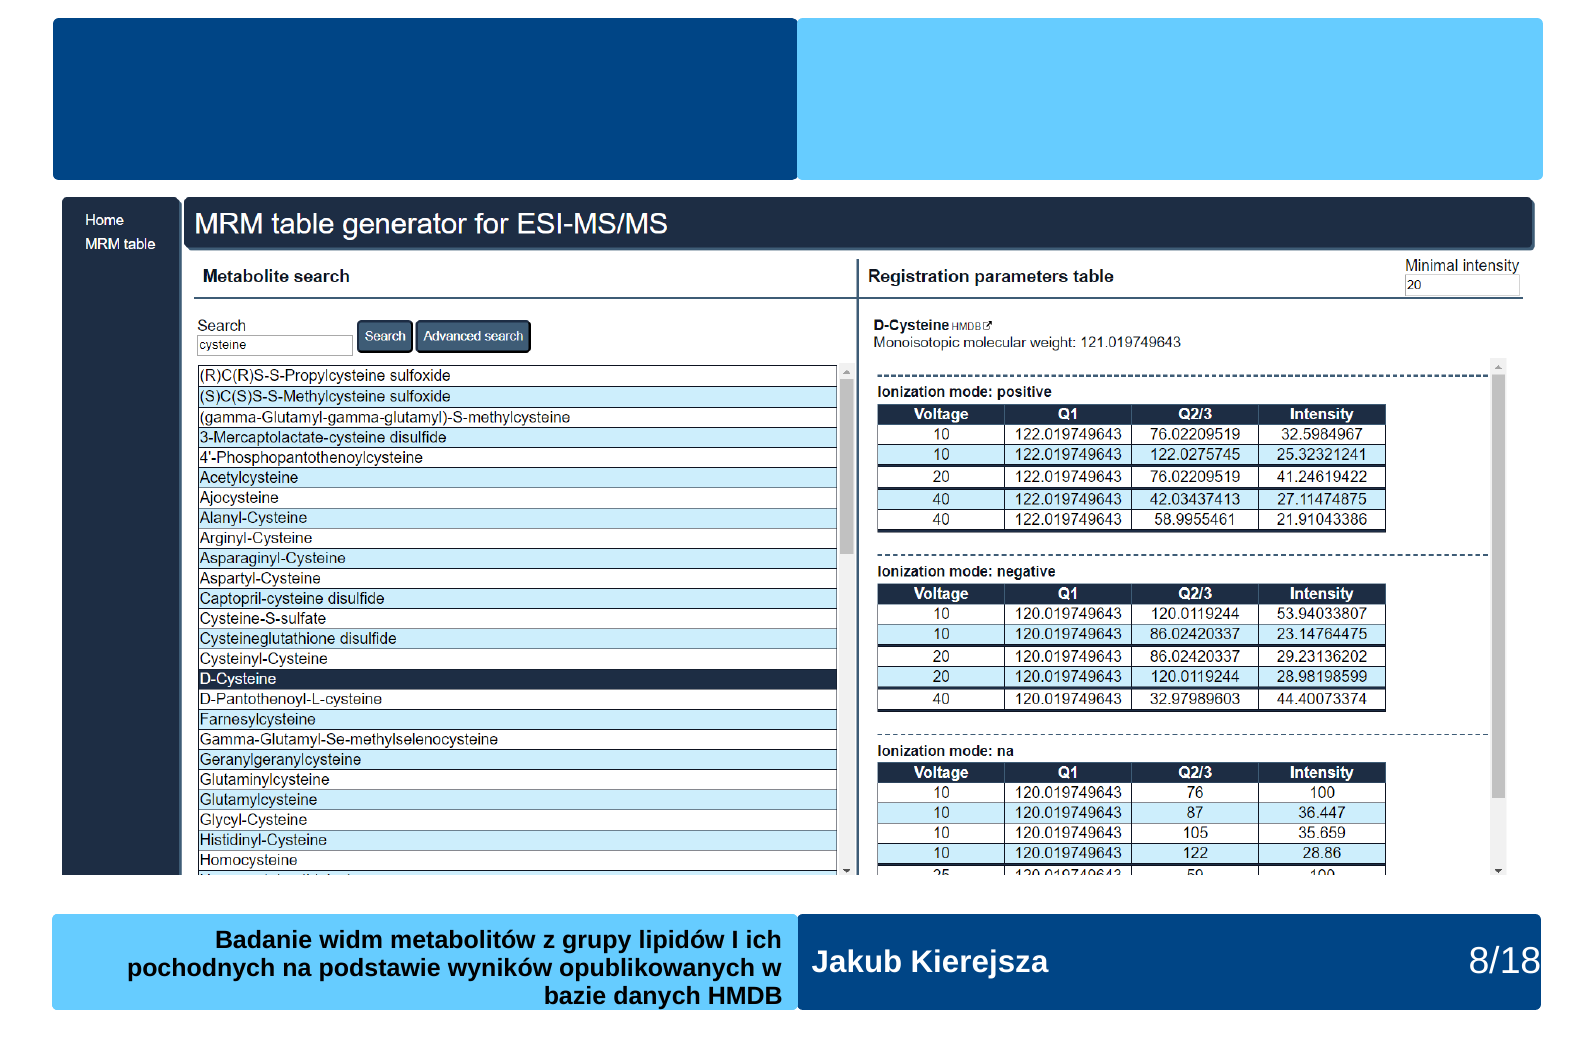

Wieloagentowy system wyboru miejsca spotkań na urządzenia mobilne
# Jakub Kierejsza
Badanie widm metabolitów z grupy lipidów I ich pochodnych na podstawie wyników opublikowanych w bazie danych HMDB